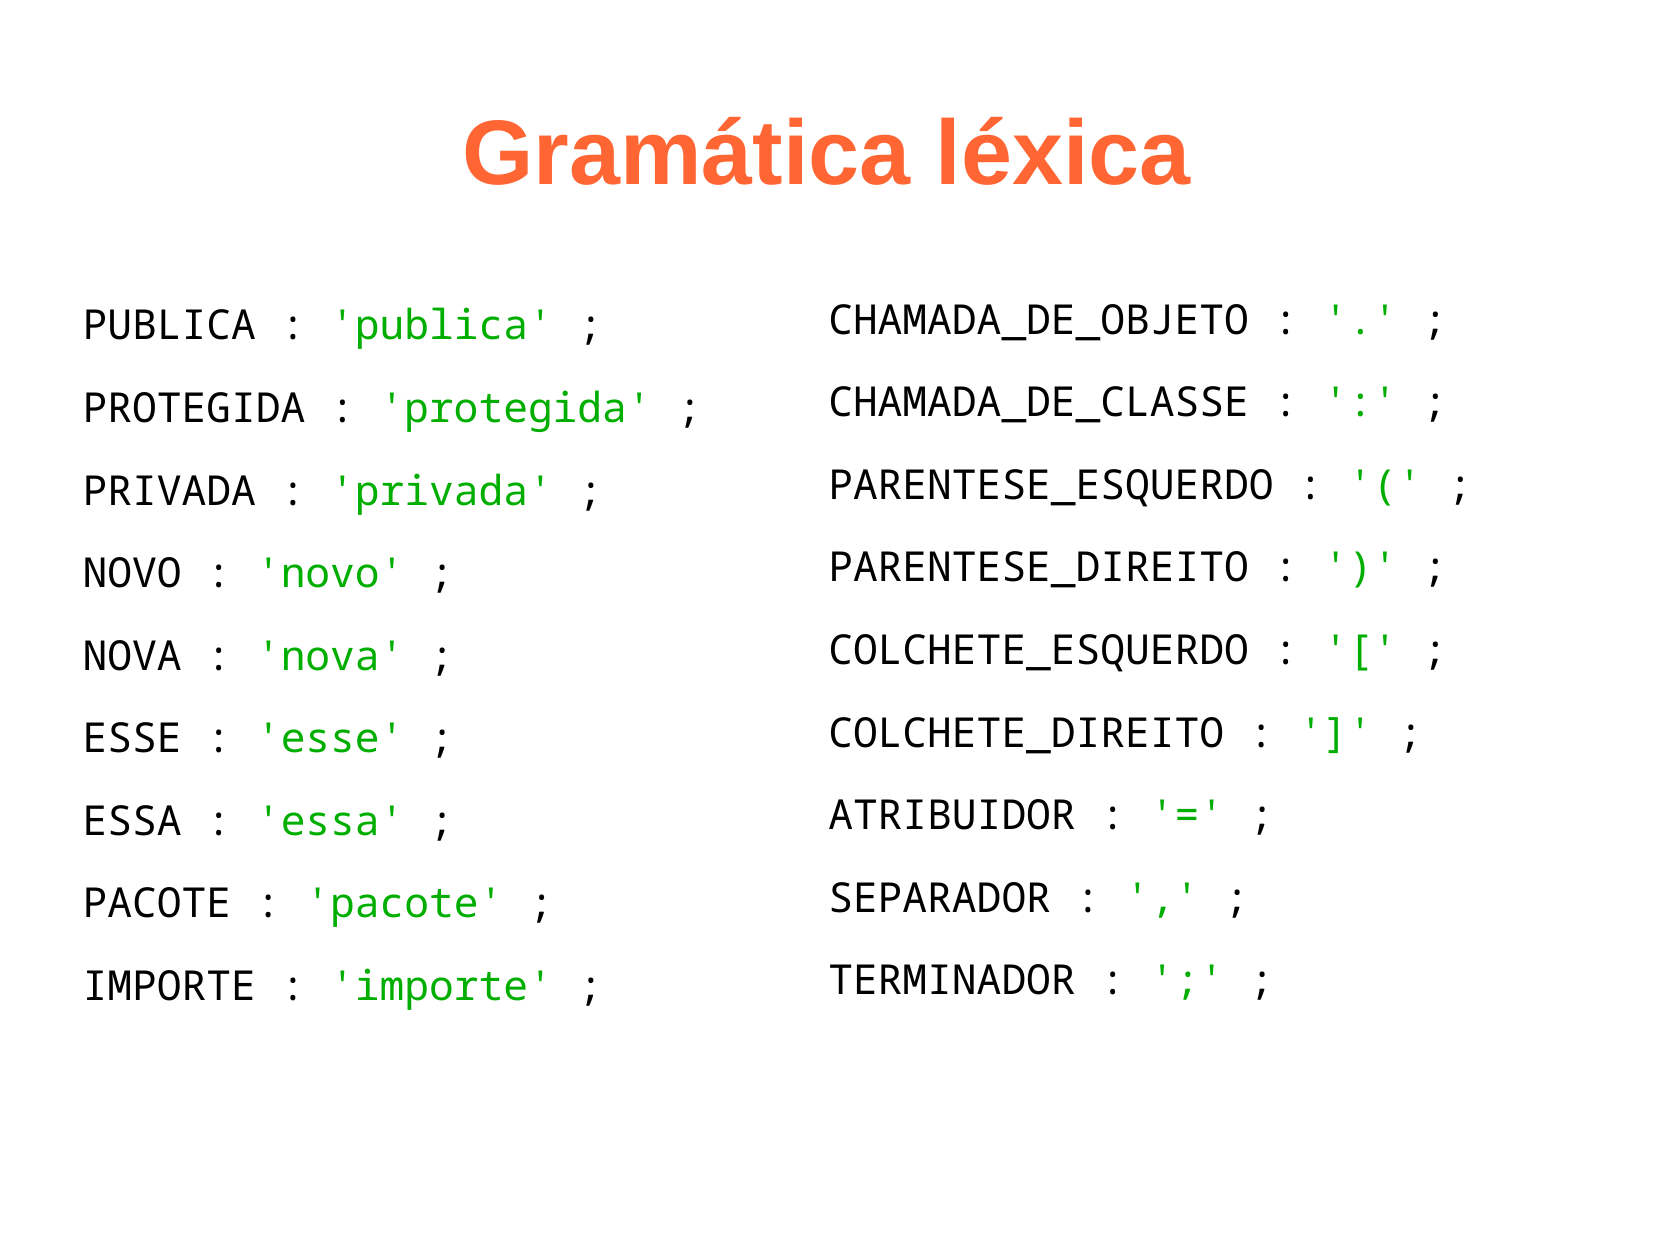

# Gramática léxica
CHAMADA_DE_OBJETO : '.' ;
CHAMADA_DE_CLASSE : ':' ;
PARENTESE_ESQUERDO : '(' ;
PARENTESE_DIREITO : ')' ;
COLCHETE_ESQUERDO : '[' ;
COLCHETE_DIREITO : ']' ;
ATRIBUIDOR : '=' ;
SEPARADOR : ',' ;
TERMINADOR : ';' ;
PUBLICA : 'publica' ;
PROTEGIDA : 'protegida' ;
PRIVADA : 'privada' ;
NOVO : 'novo' ;
NOVA : 'nova' ;
ESSE : 'esse' ;
ESSA : 'essa' ;
PACOTE : 'pacote' ;
IMPORTE : 'importe' ;